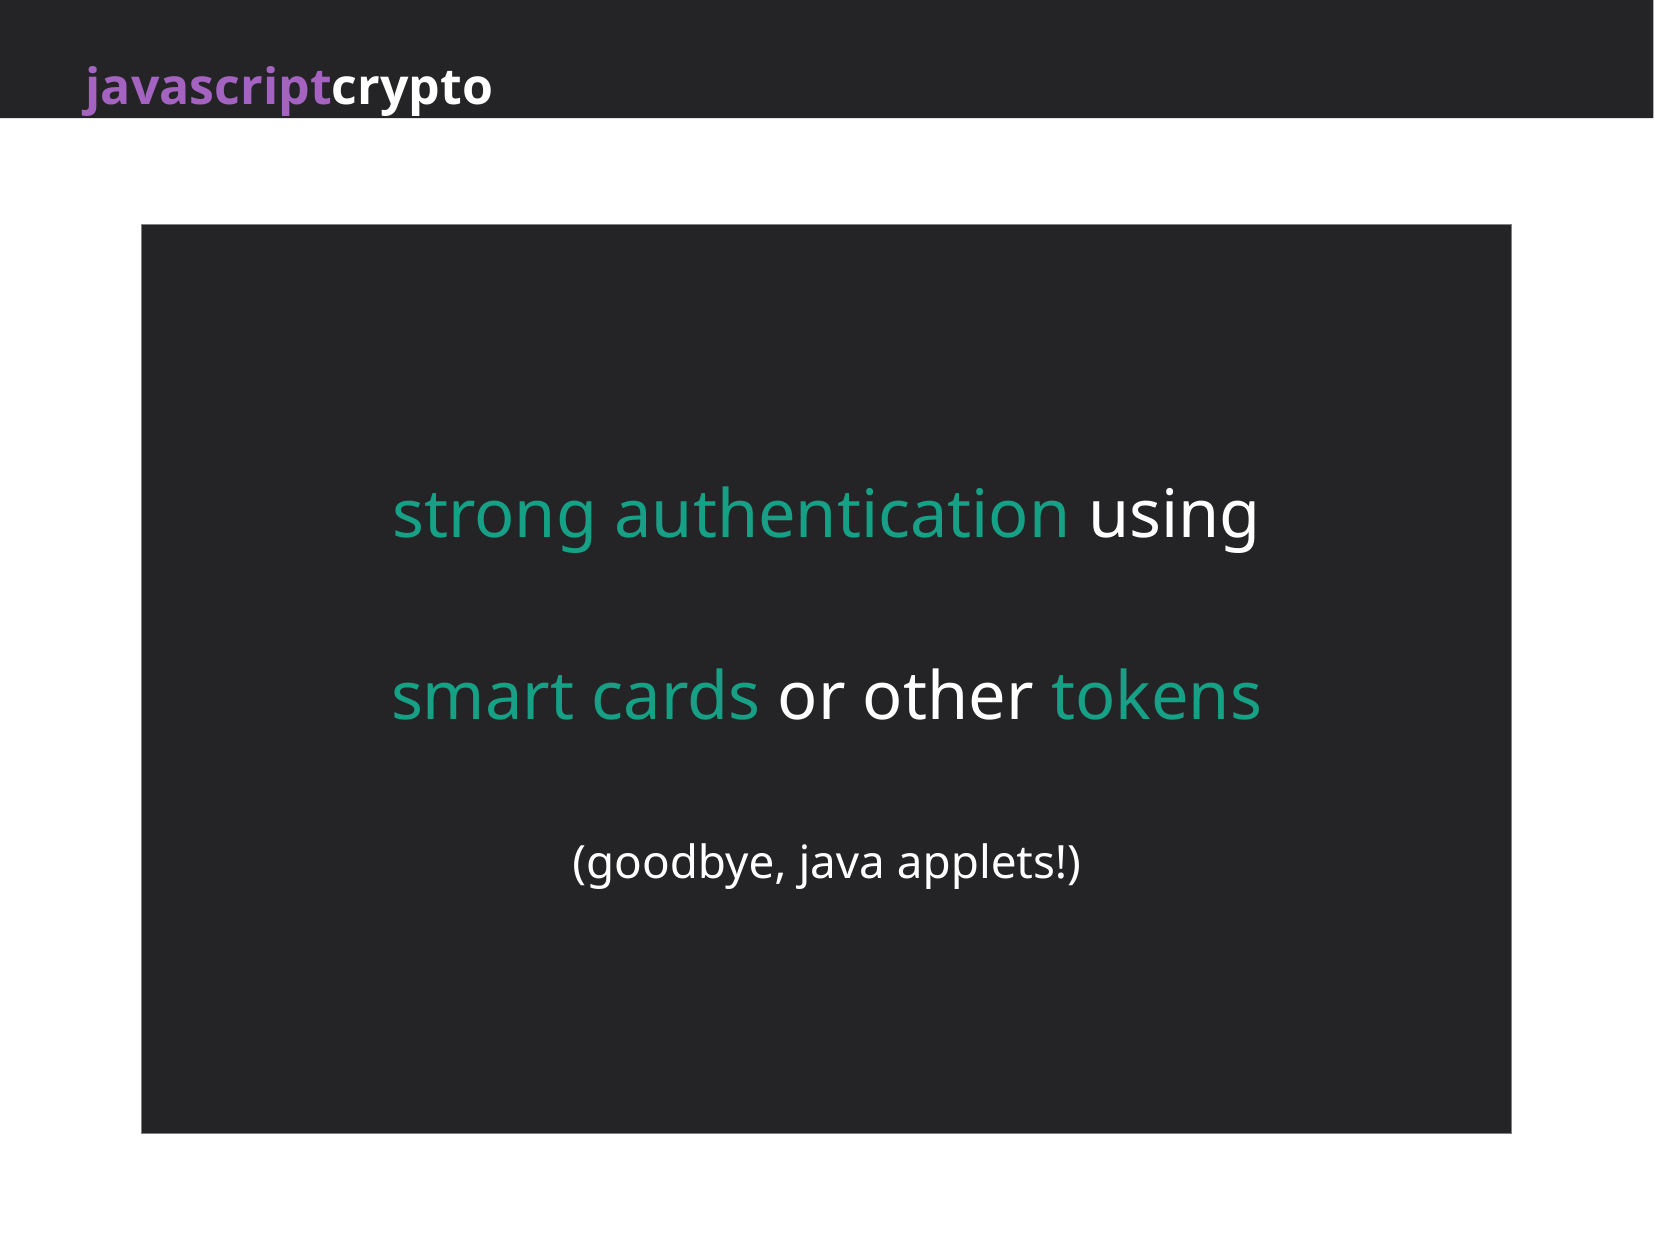

javascriptcrypto
strong authentication using
smart cards or other tokens
(goodbye, java applets!)